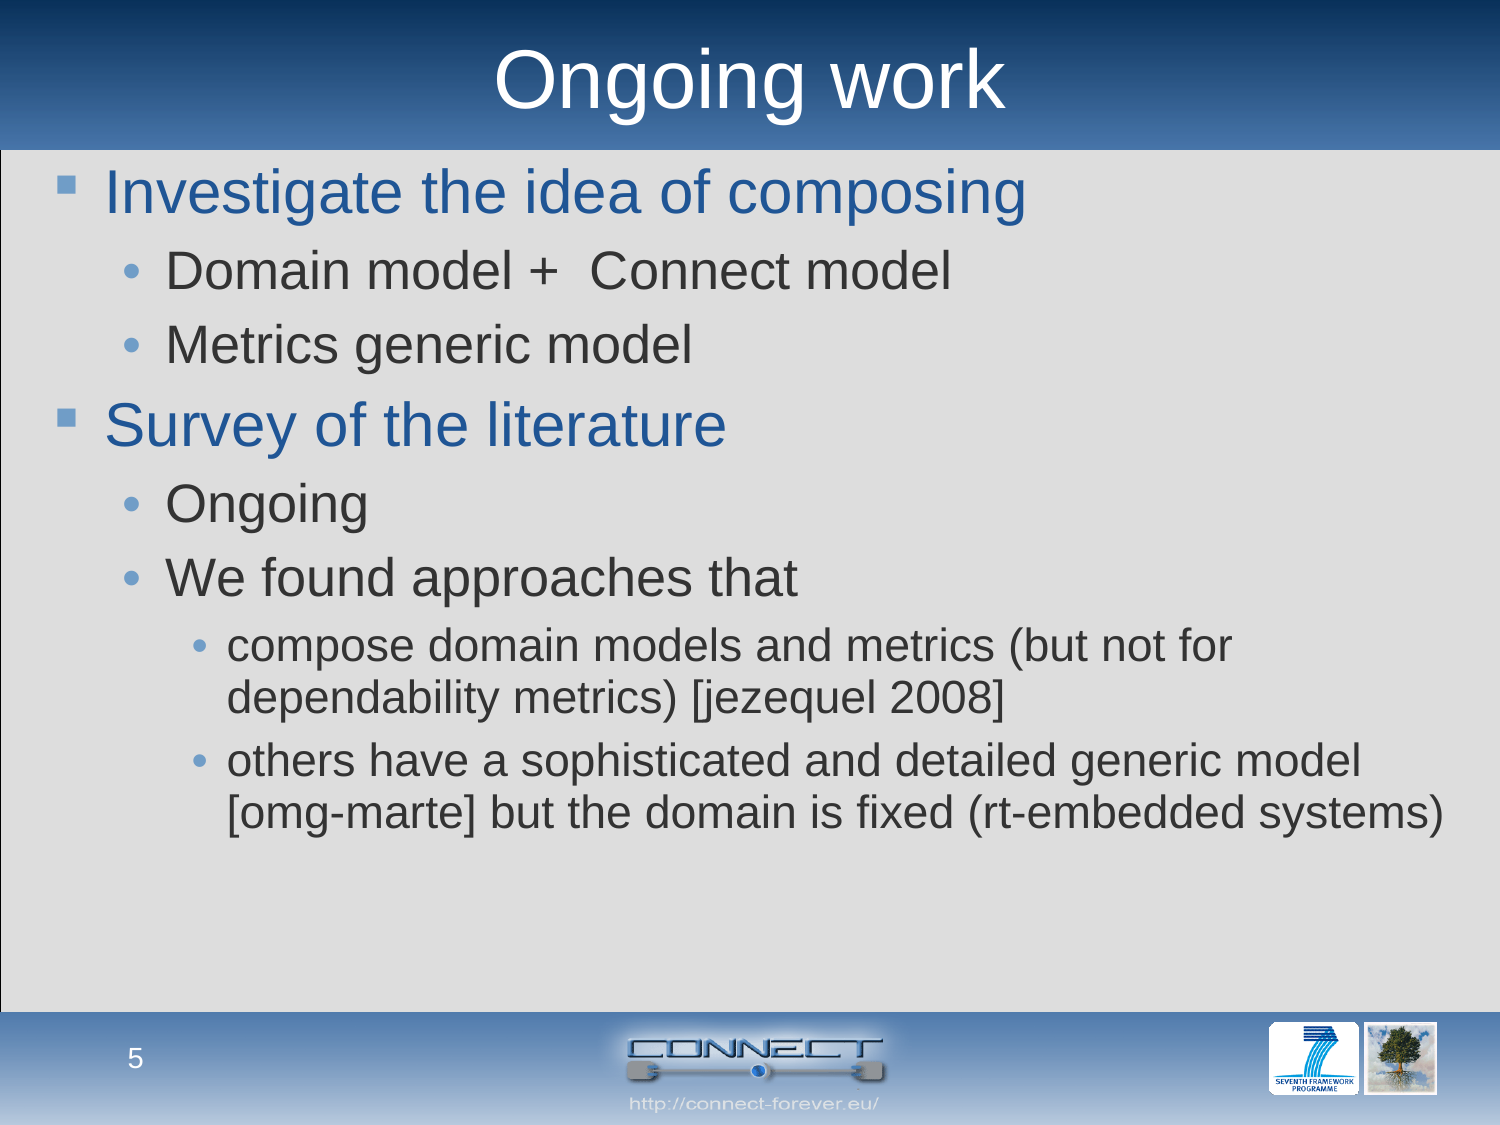

# Ongoing work
Investigate the idea of composing
Domain model + Connect model
Metrics generic model
Survey of the literature
Ongoing
We found approaches that
compose domain models and metrics (but not for dependability metrics) [jezequel 2008]
others have a sophisticated and detailed generic model [omg-marte] but the domain is fixed (rt-embedded systems)
5